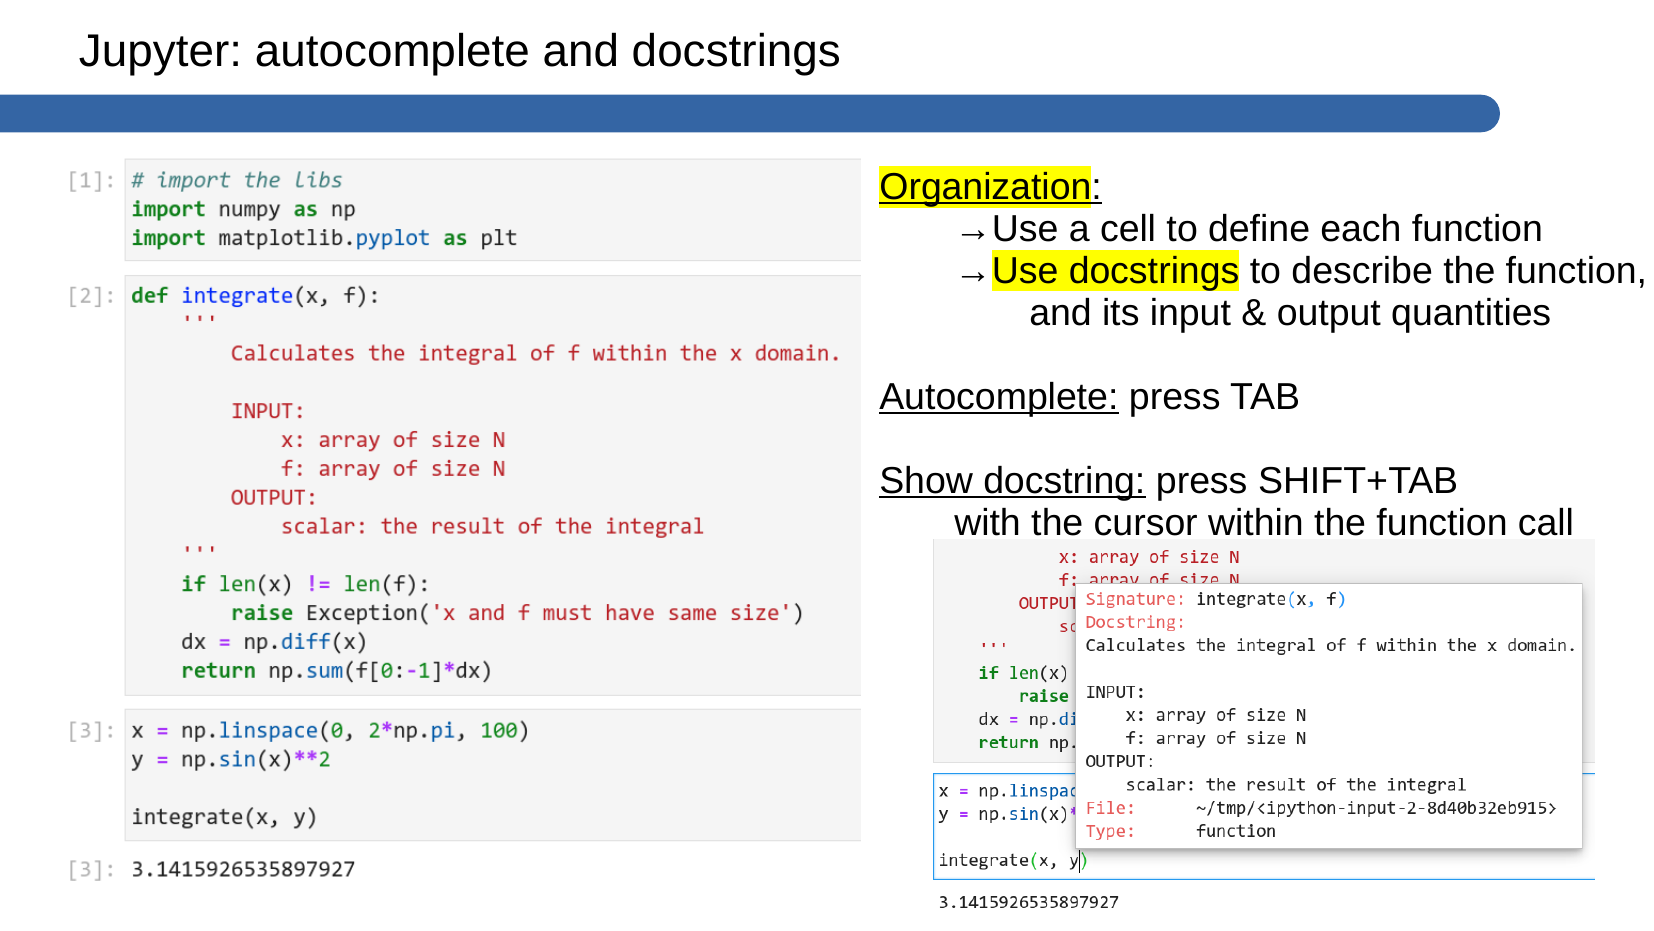

# Jupyter: autocomplete and docstrings
Organization:
	→Use a cell to define each function
	→Use docstrings to describe the function,
		and its input & output quantities
Autocomplete: press TAB
Show docstring: press SHIFT+TAB
	with the cursor within the function call